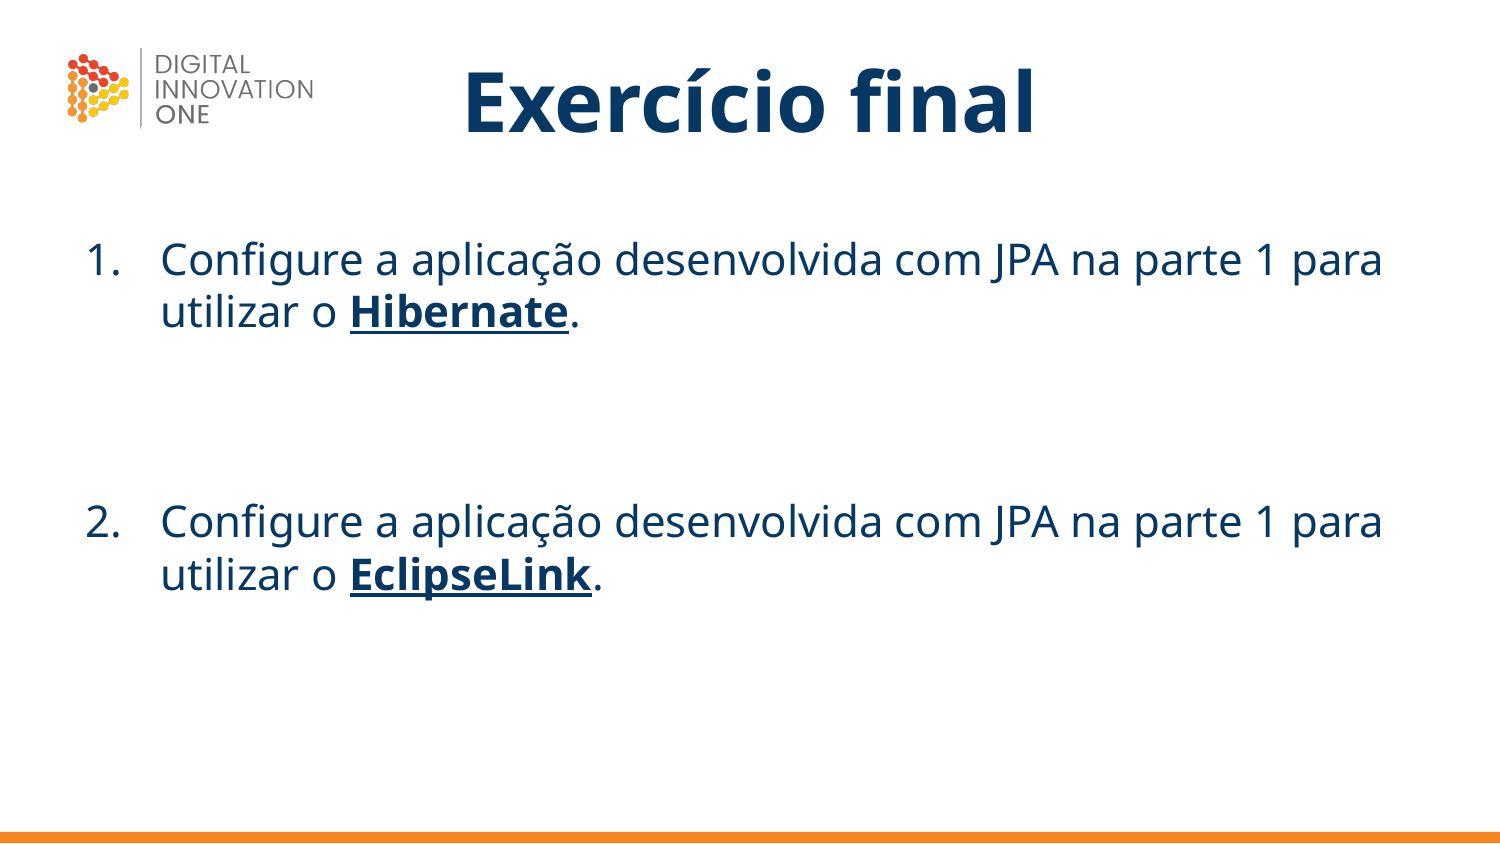

# Exercício final
Configure a aplicação desenvolvida com JPA na parte 1 para utilizar o Hibernate.
Configure a aplicação desenvolvida com JPA na parte 1 para utilizar o EclipseLink.